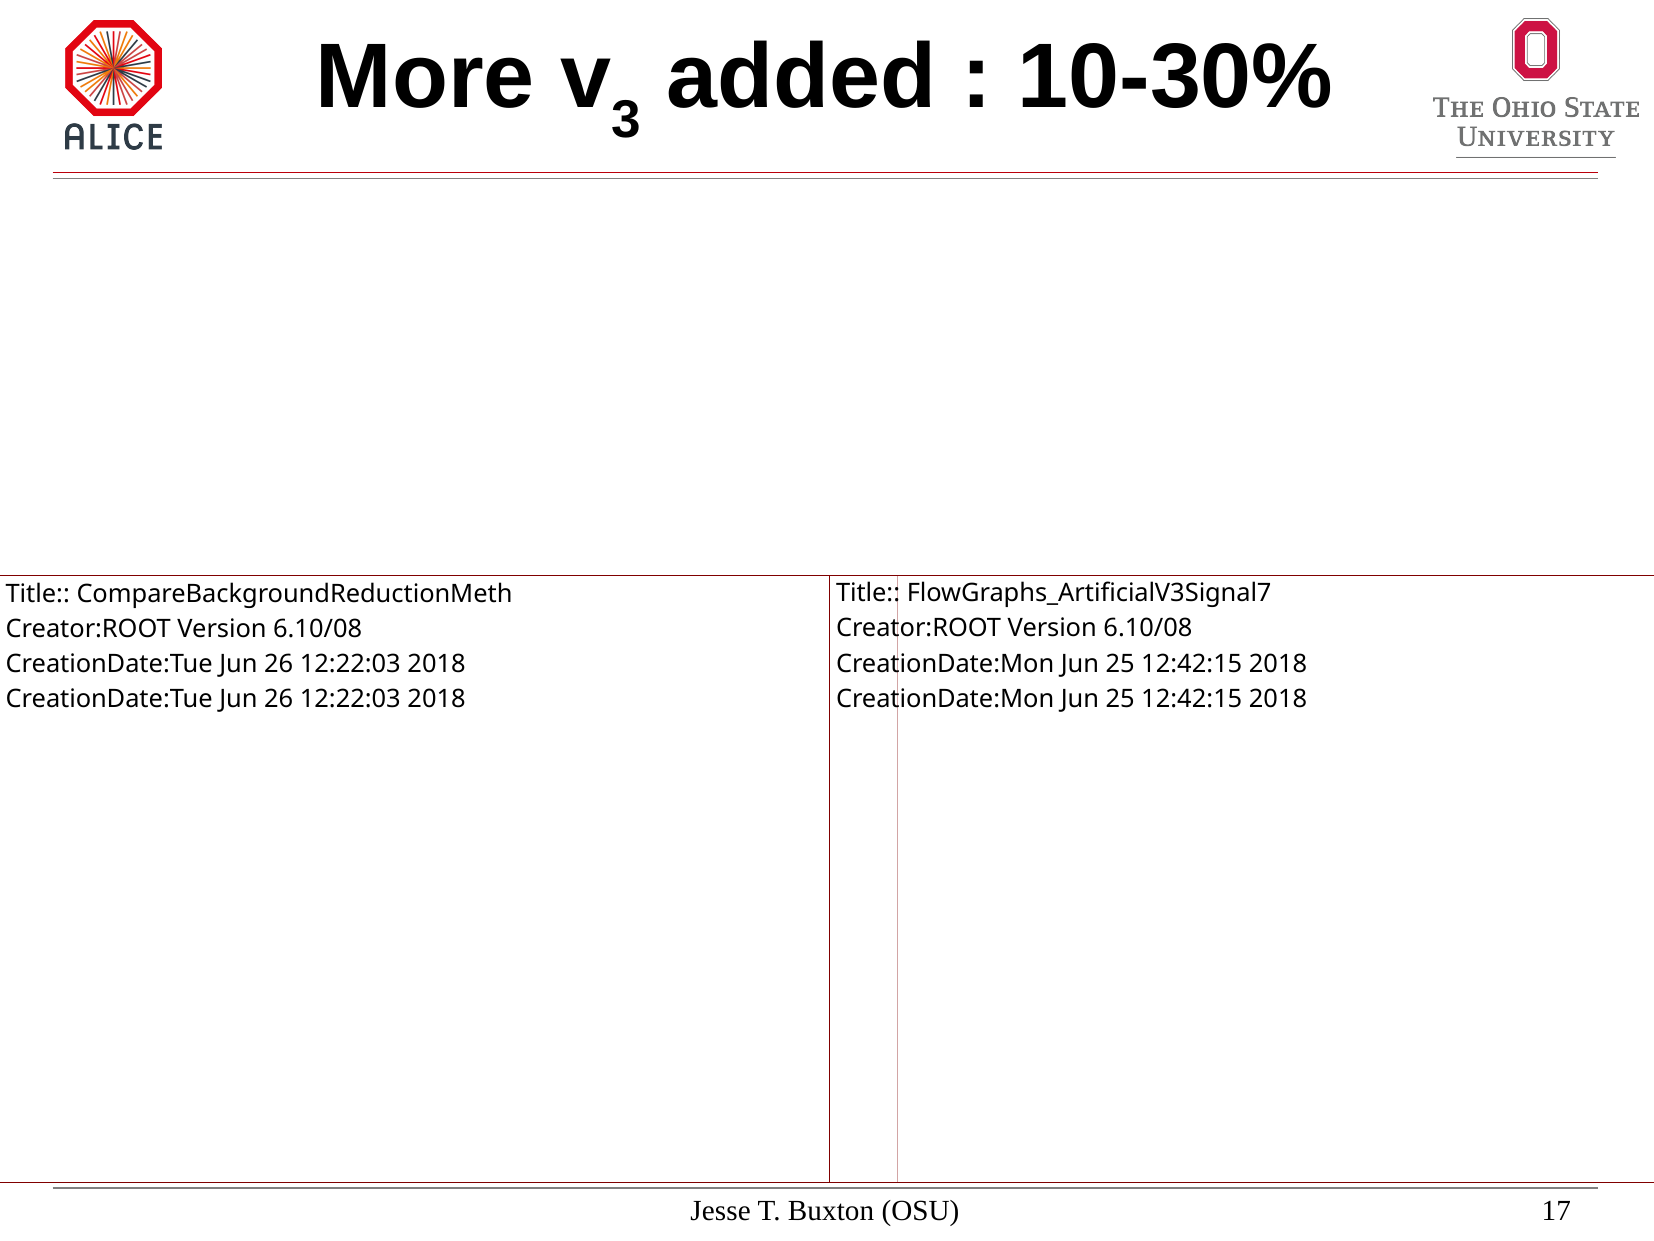

# More v3 added : 10-30%
Jesse T. Buxton (OSU)
17